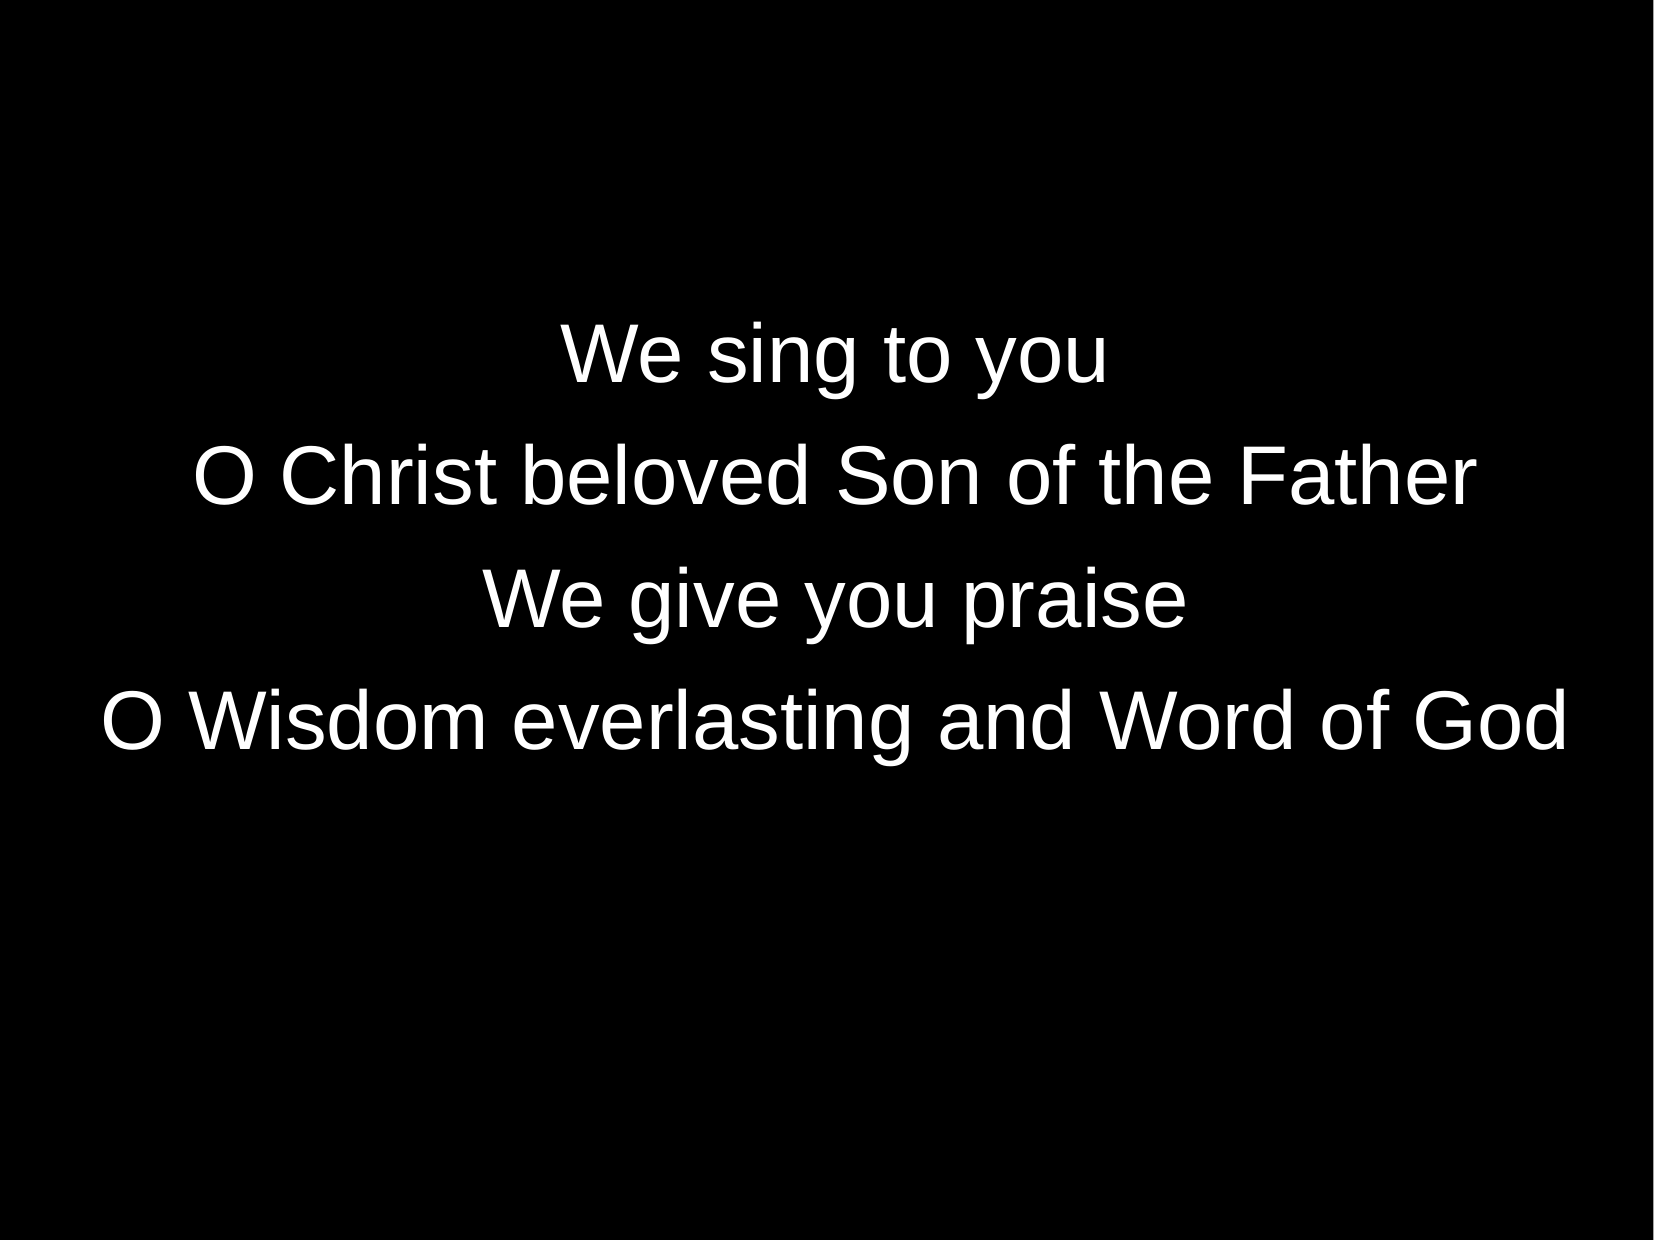

#
We sing to you
O Christ beloved Son of the Father
We give you praise
O Wisdom everlasting and Word of God